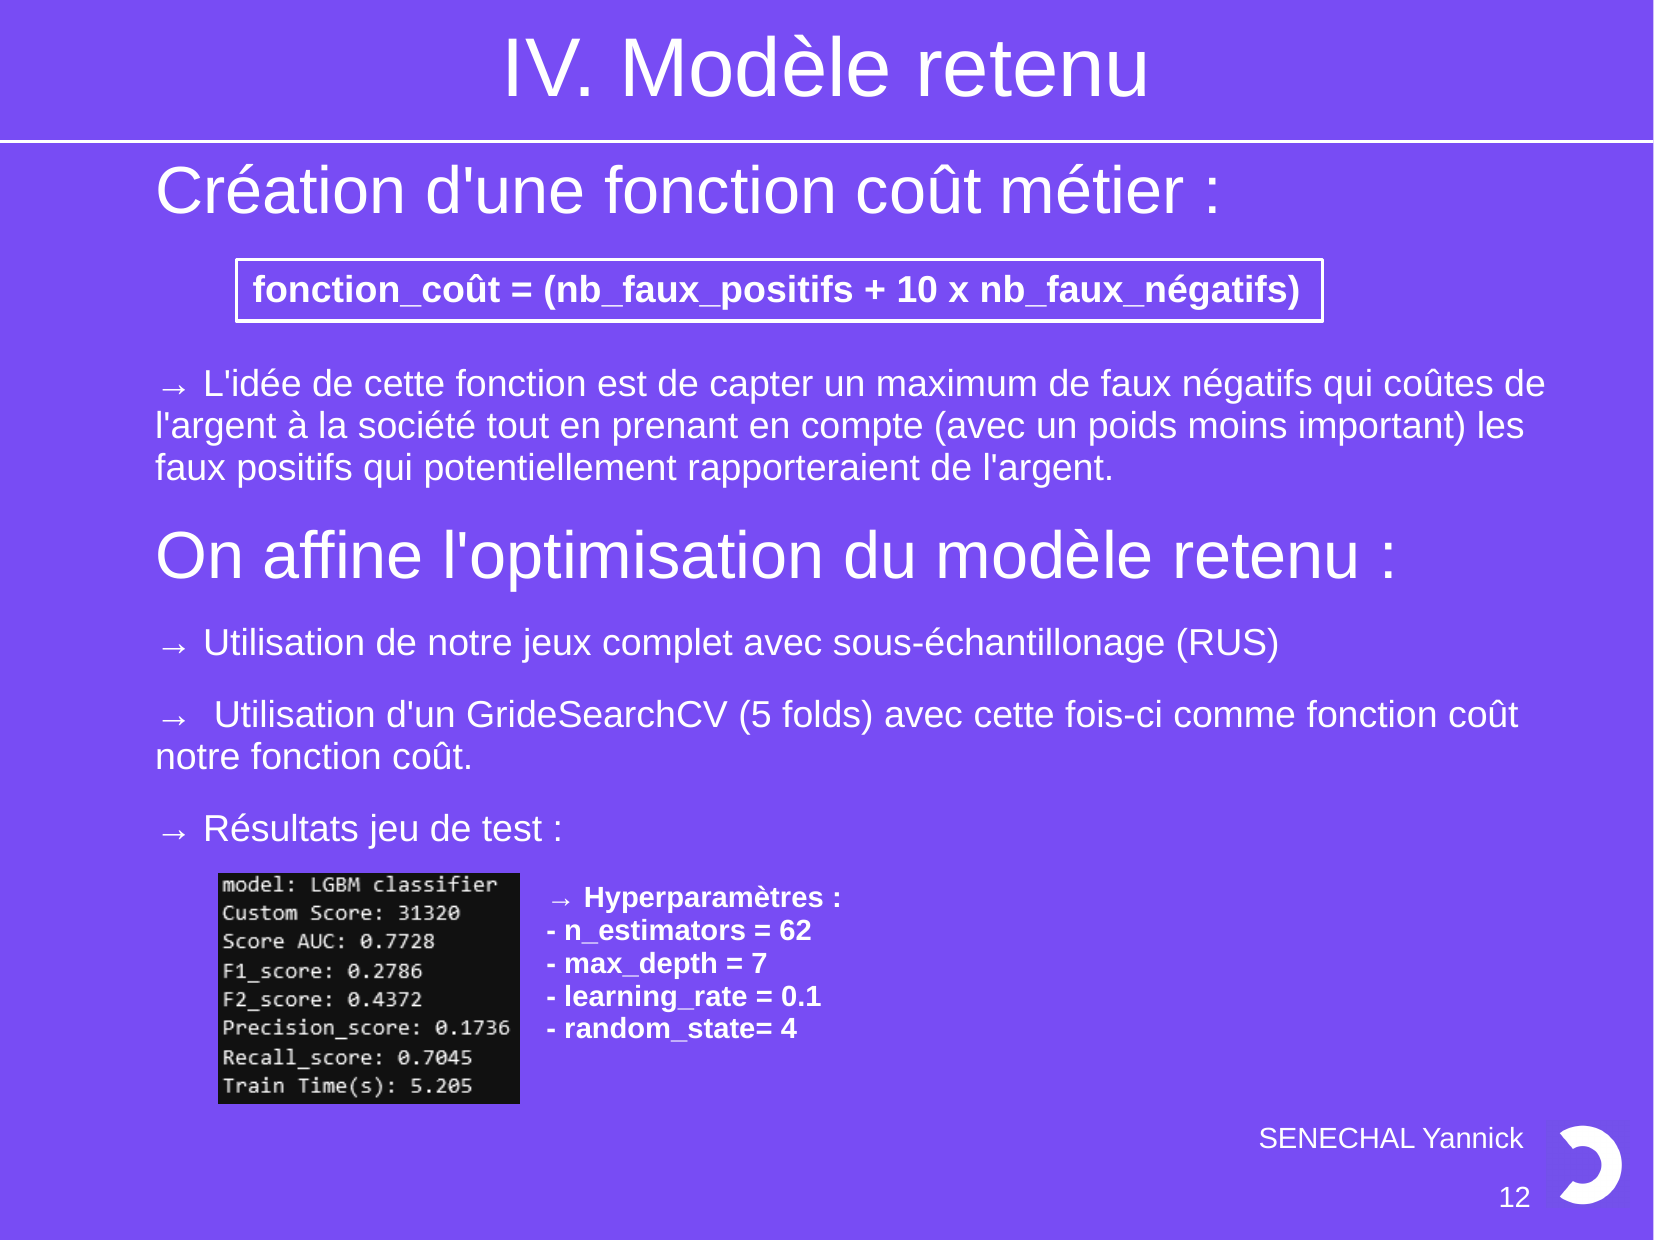

# IV. Modèle retenu
Création d'une fonction coût métier :
→ L'idée de cette fonction est de capter un maximum de faux négatifs qui coûtes de l'argent à la société tout en prenant en compte (avec un poids moins important) les faux positifs qui potentiellement rapporteraient de l'argent.
On affine l'optimisation du modèle retenu :
→ Utilisation de notre jeux complet avec sous-échantillonage (RUS)
→ Utilisation d'un GrideSearchCV (5 folds) avec cette fois-ci comme fonction coût notre fonction coût.
→ Résultats jeu de test :
fonction_coût = (nb_faux_positifs + 10 x nb_faux_négatifs)
→ Hyperparamètres :
- n_estimators = 62
- max_depth = 7
- learning_rate = 0.1
- random_state= 4
SENECHAL Yannick
12